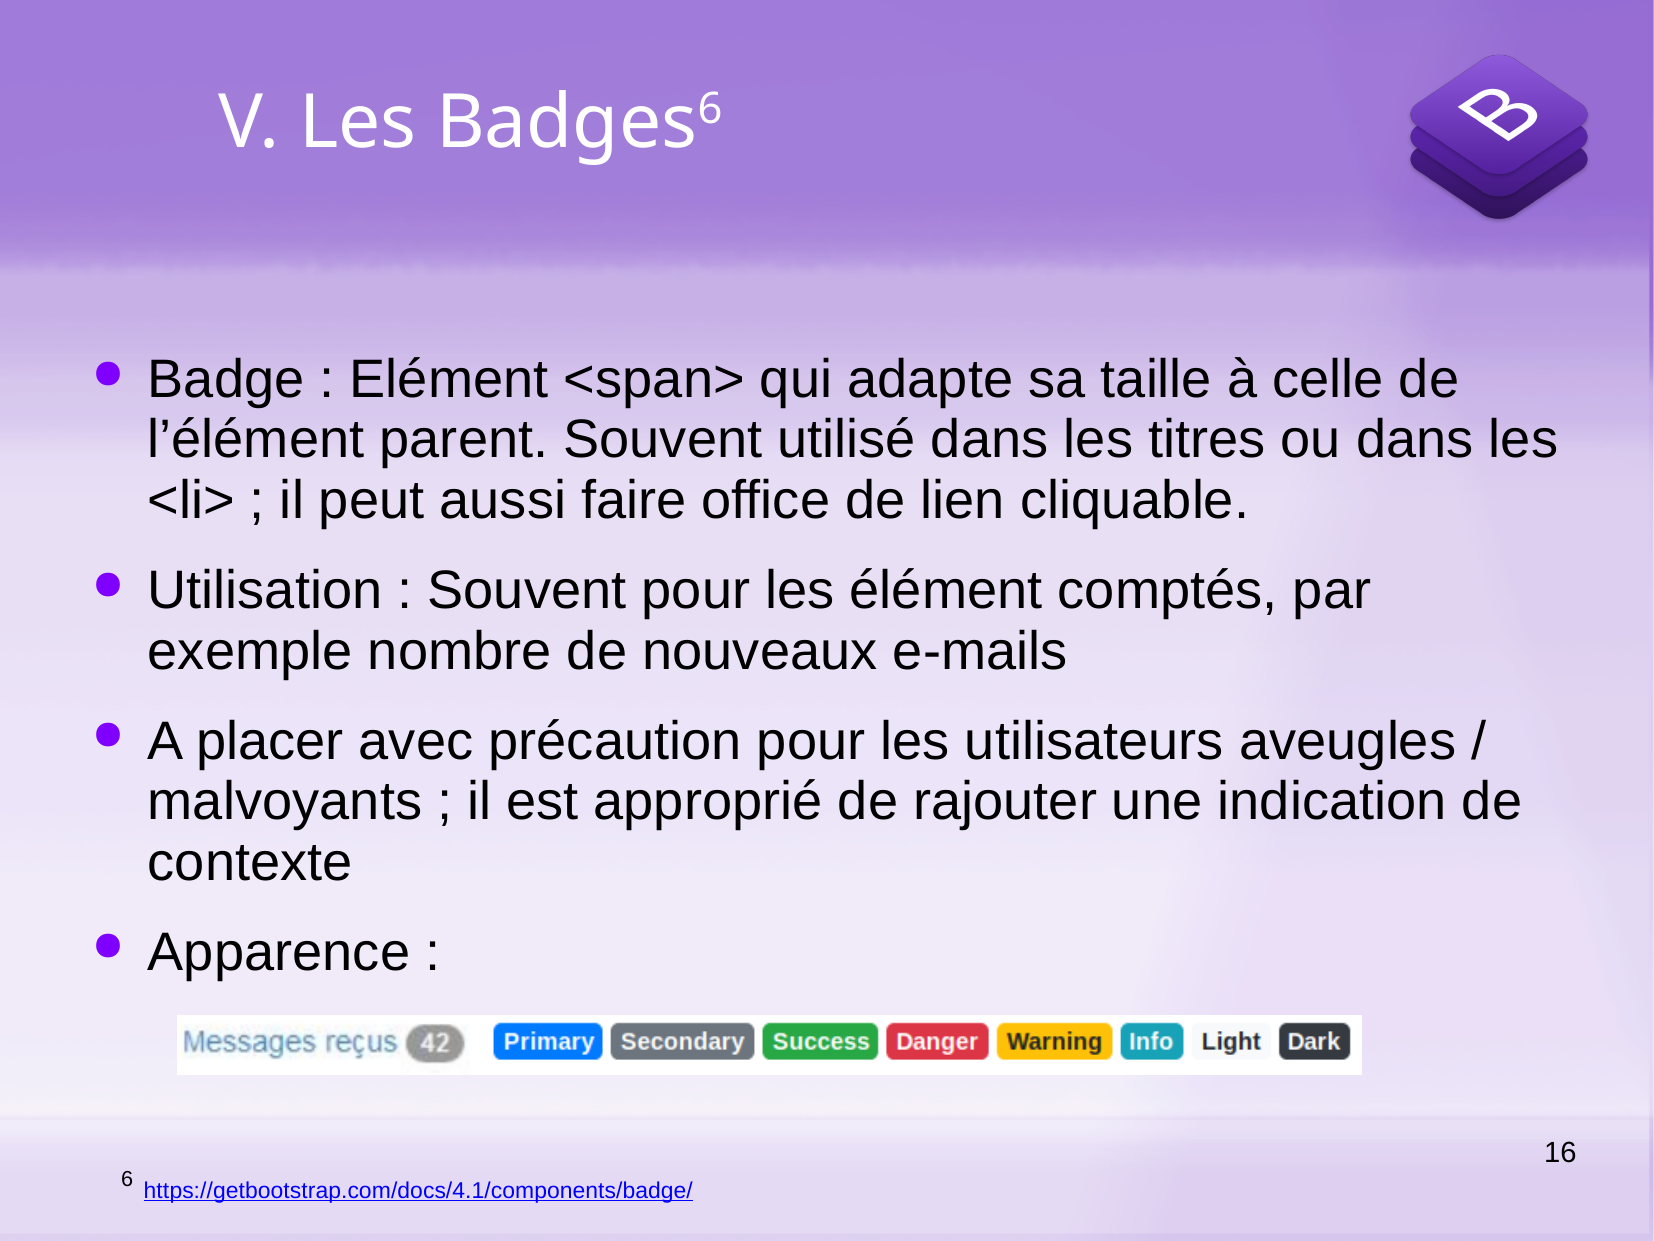

# V. Les Badges6
Badge : Elément <span> qui adapte sa taille à celle de l’élément parent. Souvent utilisé dans les titres ou dans les <li> ; il peut aussi faire office de lien cliquable.
Utilisation : Souvent pour les élément comptés, par exemple nombre de nouveaux e-mails
A placer avec précaution pour les utilisateurs aveugles / malvoyants ; il est approprié de rajouter une indication de contexte
Apparence :
16
6 https://getbootstrap.com/docs/4.1/components/badge/